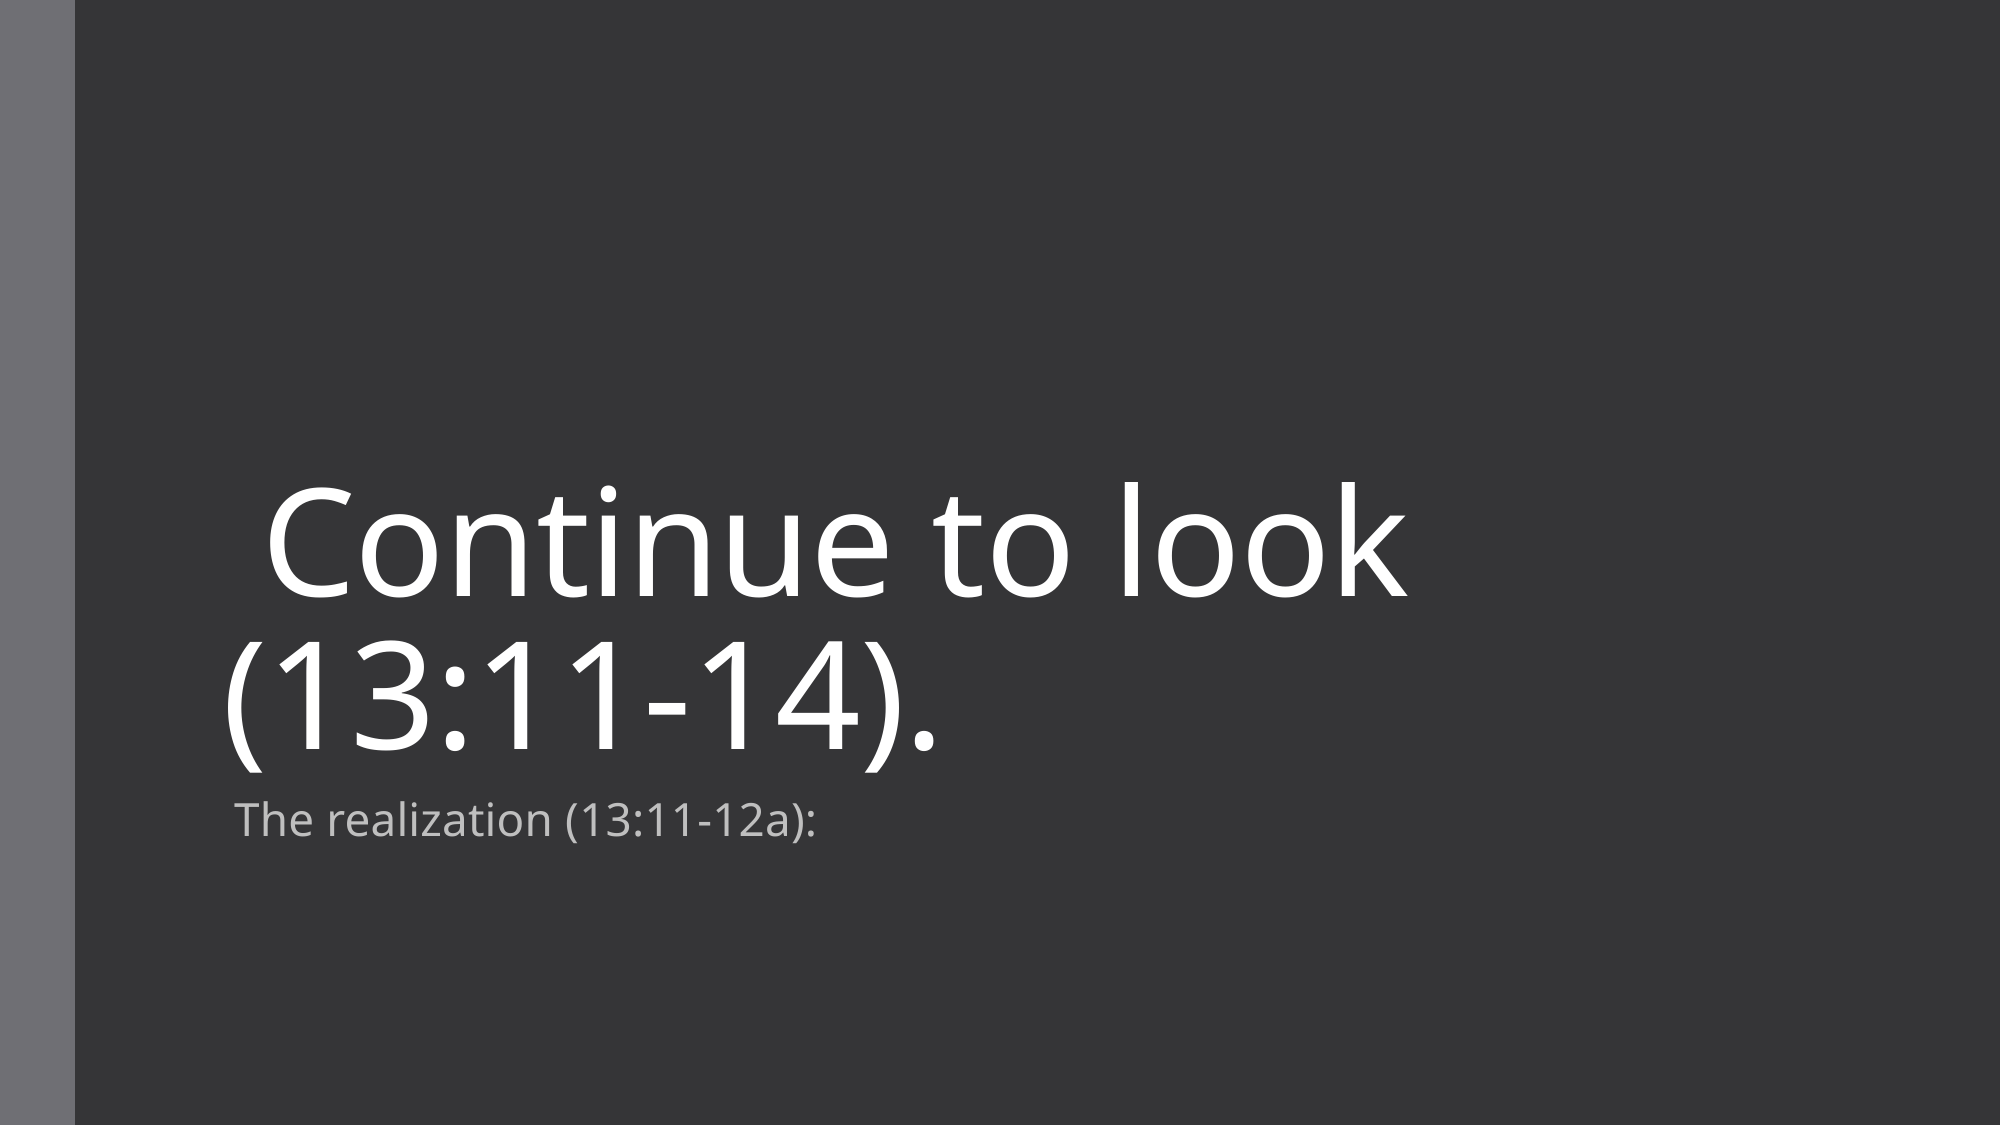

# Continue to look (13:11-14).
 The realization (13:11-12a):